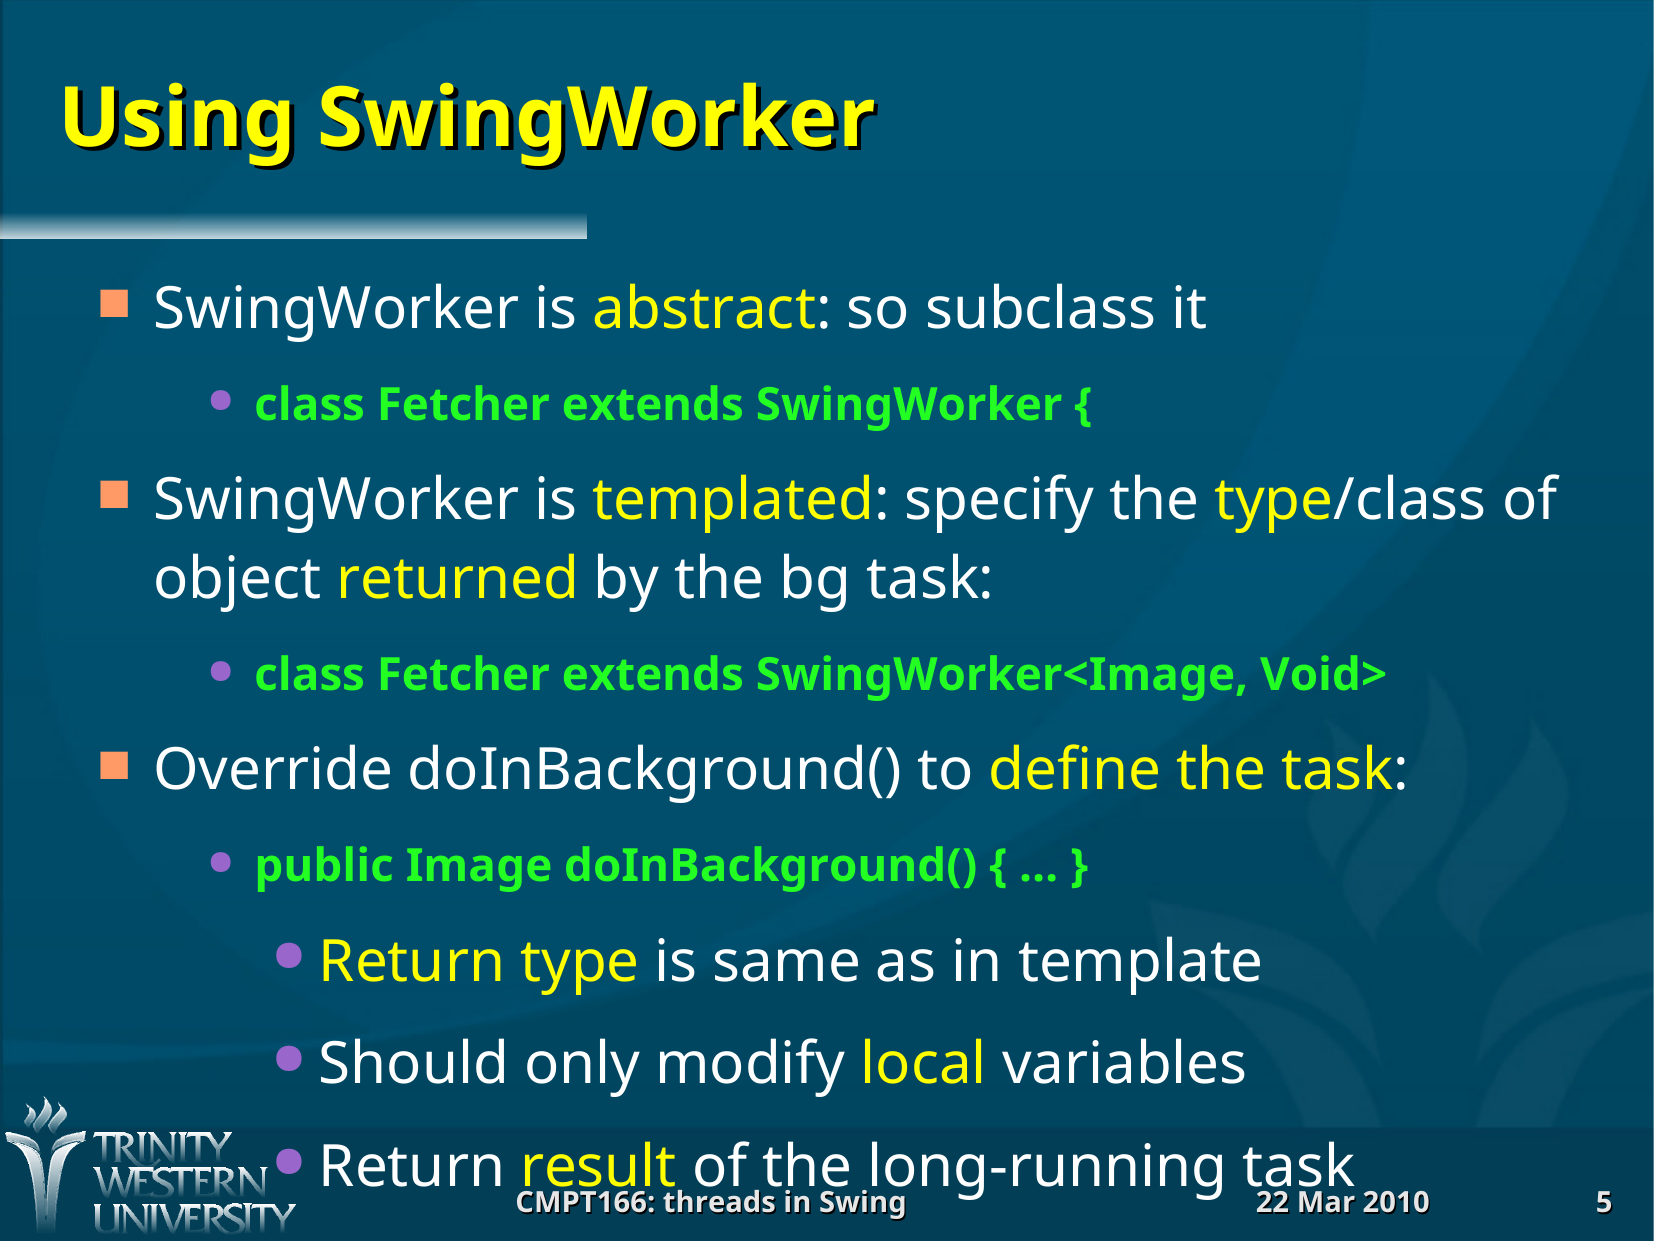

# Using SwingWorker
SwingWorker is abstract: so subclass it
class Fetcher extends SwingWorker {
SwingWorker is templated: specify the type/class of object returned by the bg task:
class Fetcher extends SwingWorker<Image, Void>
Override doInBackground() to define the task:
public Image doInBackground() { … }
Return type is same as in template
Should only modify local variables
Return result of the long-running task
CMPT166: threads in Swing
22 Mar 2010
5